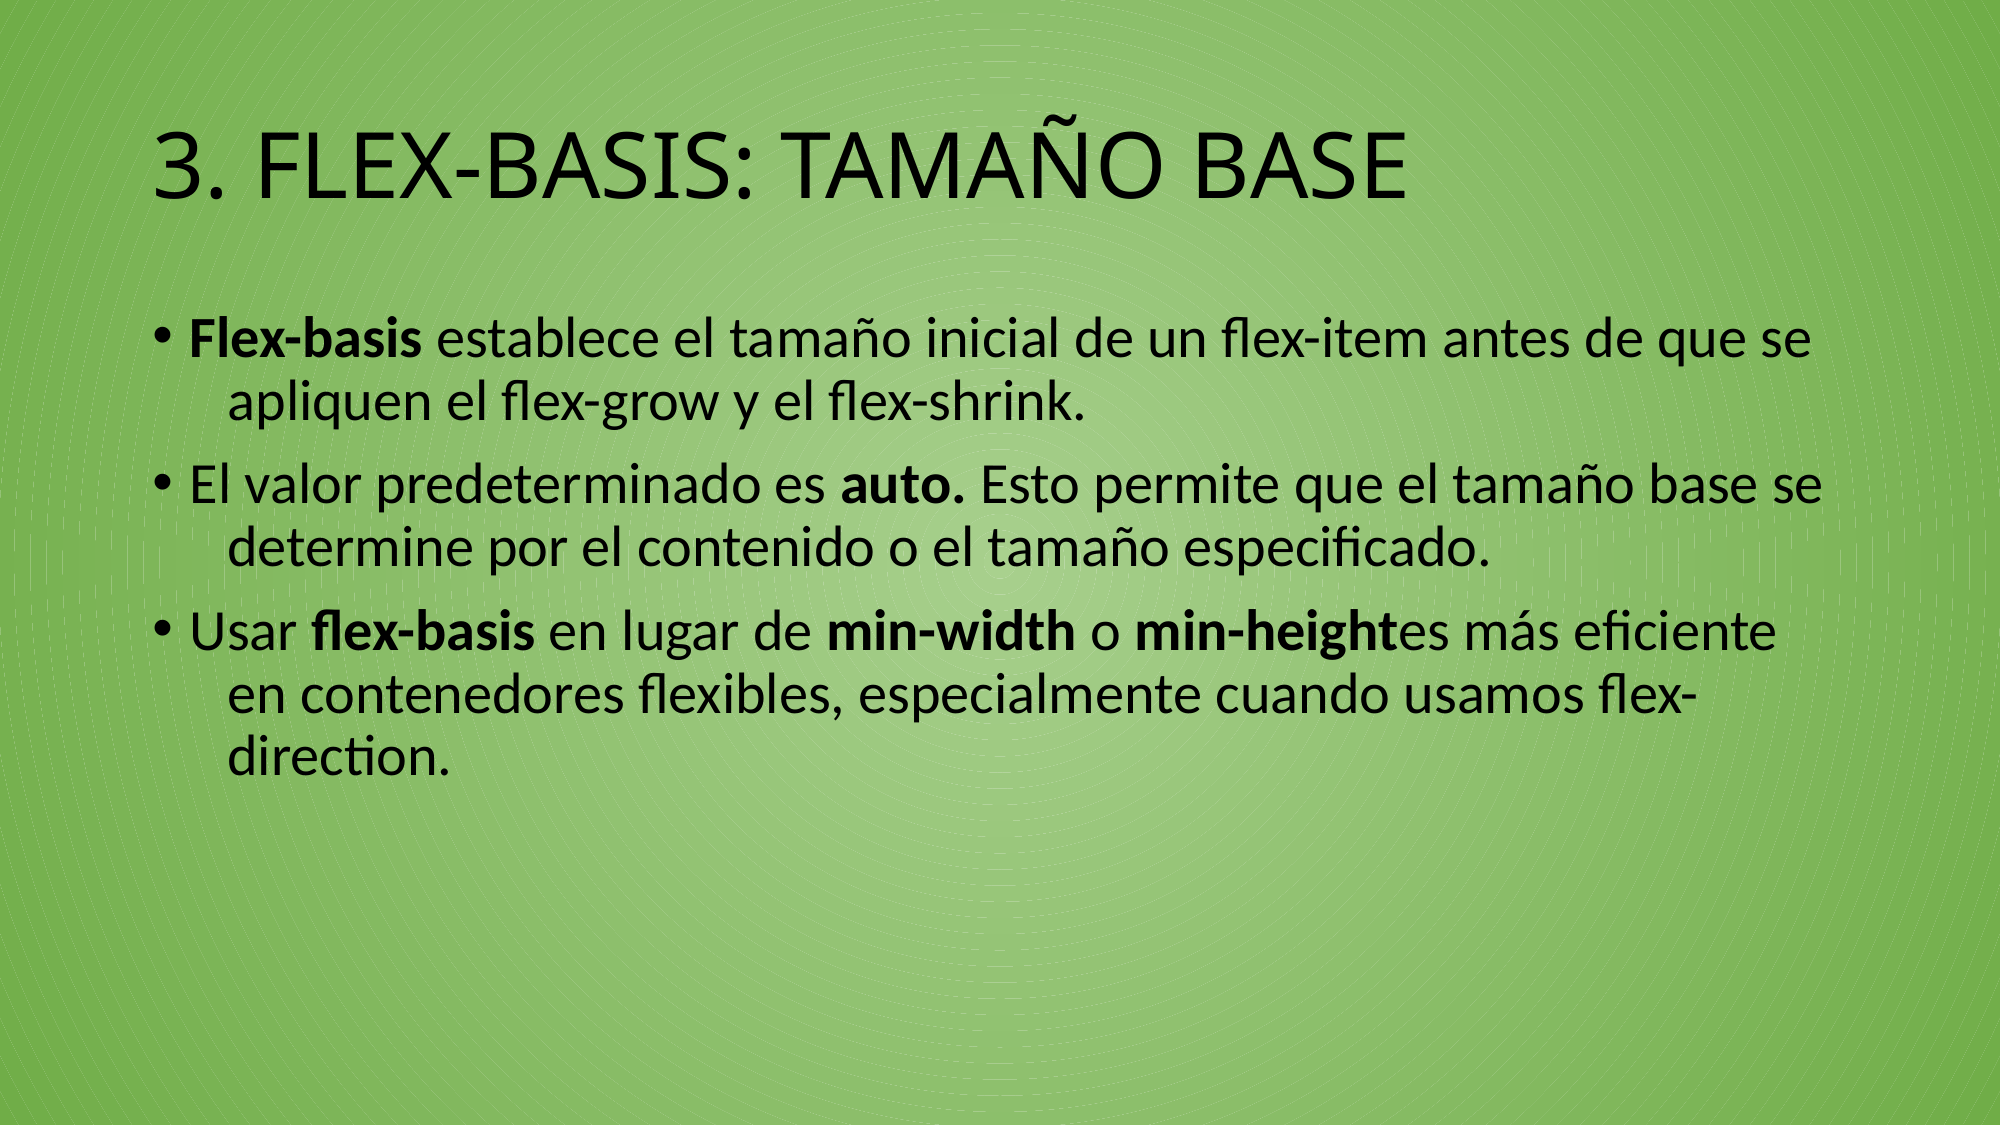

# 3. FLEX-BASIS: TAMAÑO BASE
Flex-basis establece el tamaño inicial de un flex-item antes de que se apliquen el flex-grow y el flex-shrink.
El valor predeterminado es auto. Esto permite que el tamaño base se determine por el contenido o el tamaño especificado.
Usar flex-basis en lugar de min-width o min-heightes más eficiente en contenedores flexibles, especialmente cuando usamos flex-direction.